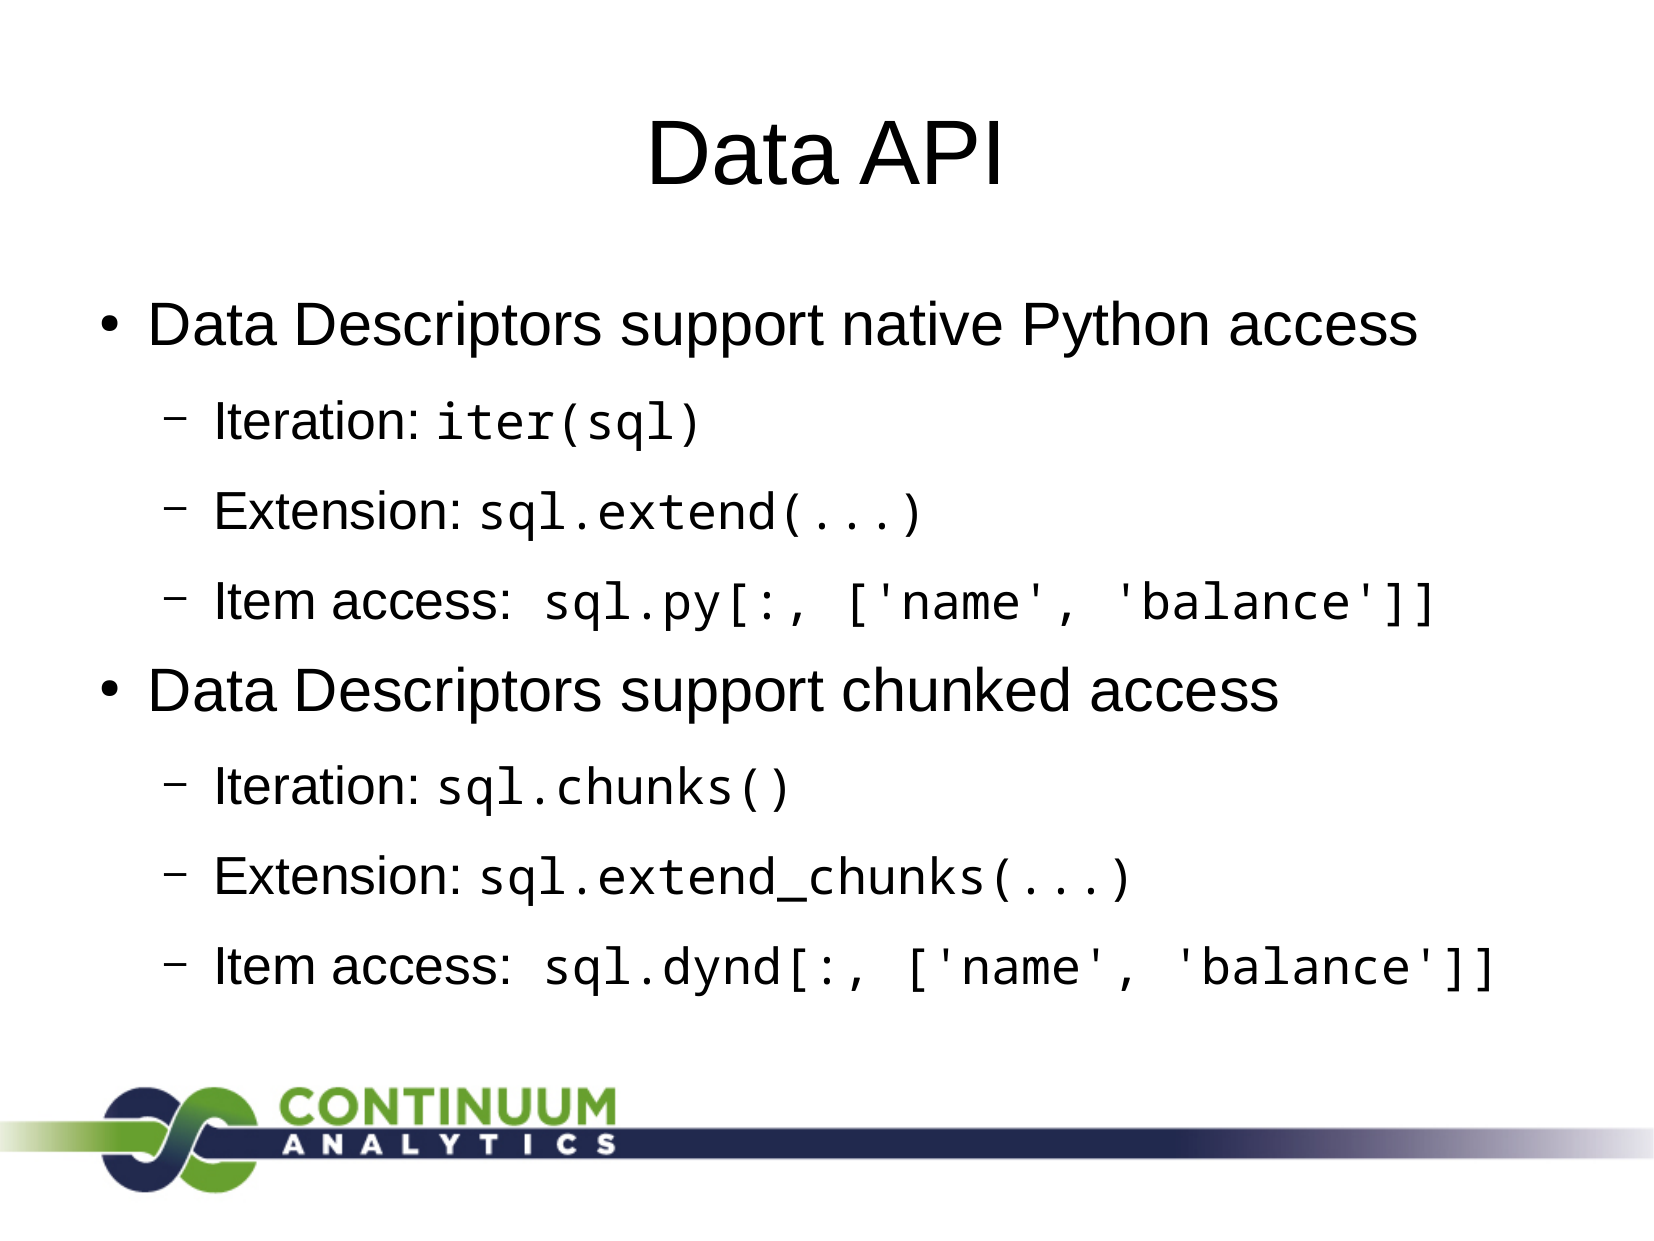

# Data API
Data Descriptors support native Python access
Iteration: iter(sql)
Extension: sql.extend(...)
Item access: sql.py[:, ['name', 'balance']]
Data Descriptors support chunked access
Iteration: sql.chunks()
Extension: sql.extend_chunks(...)
Item access: sql.dynd[:, ['name', 'balance']]